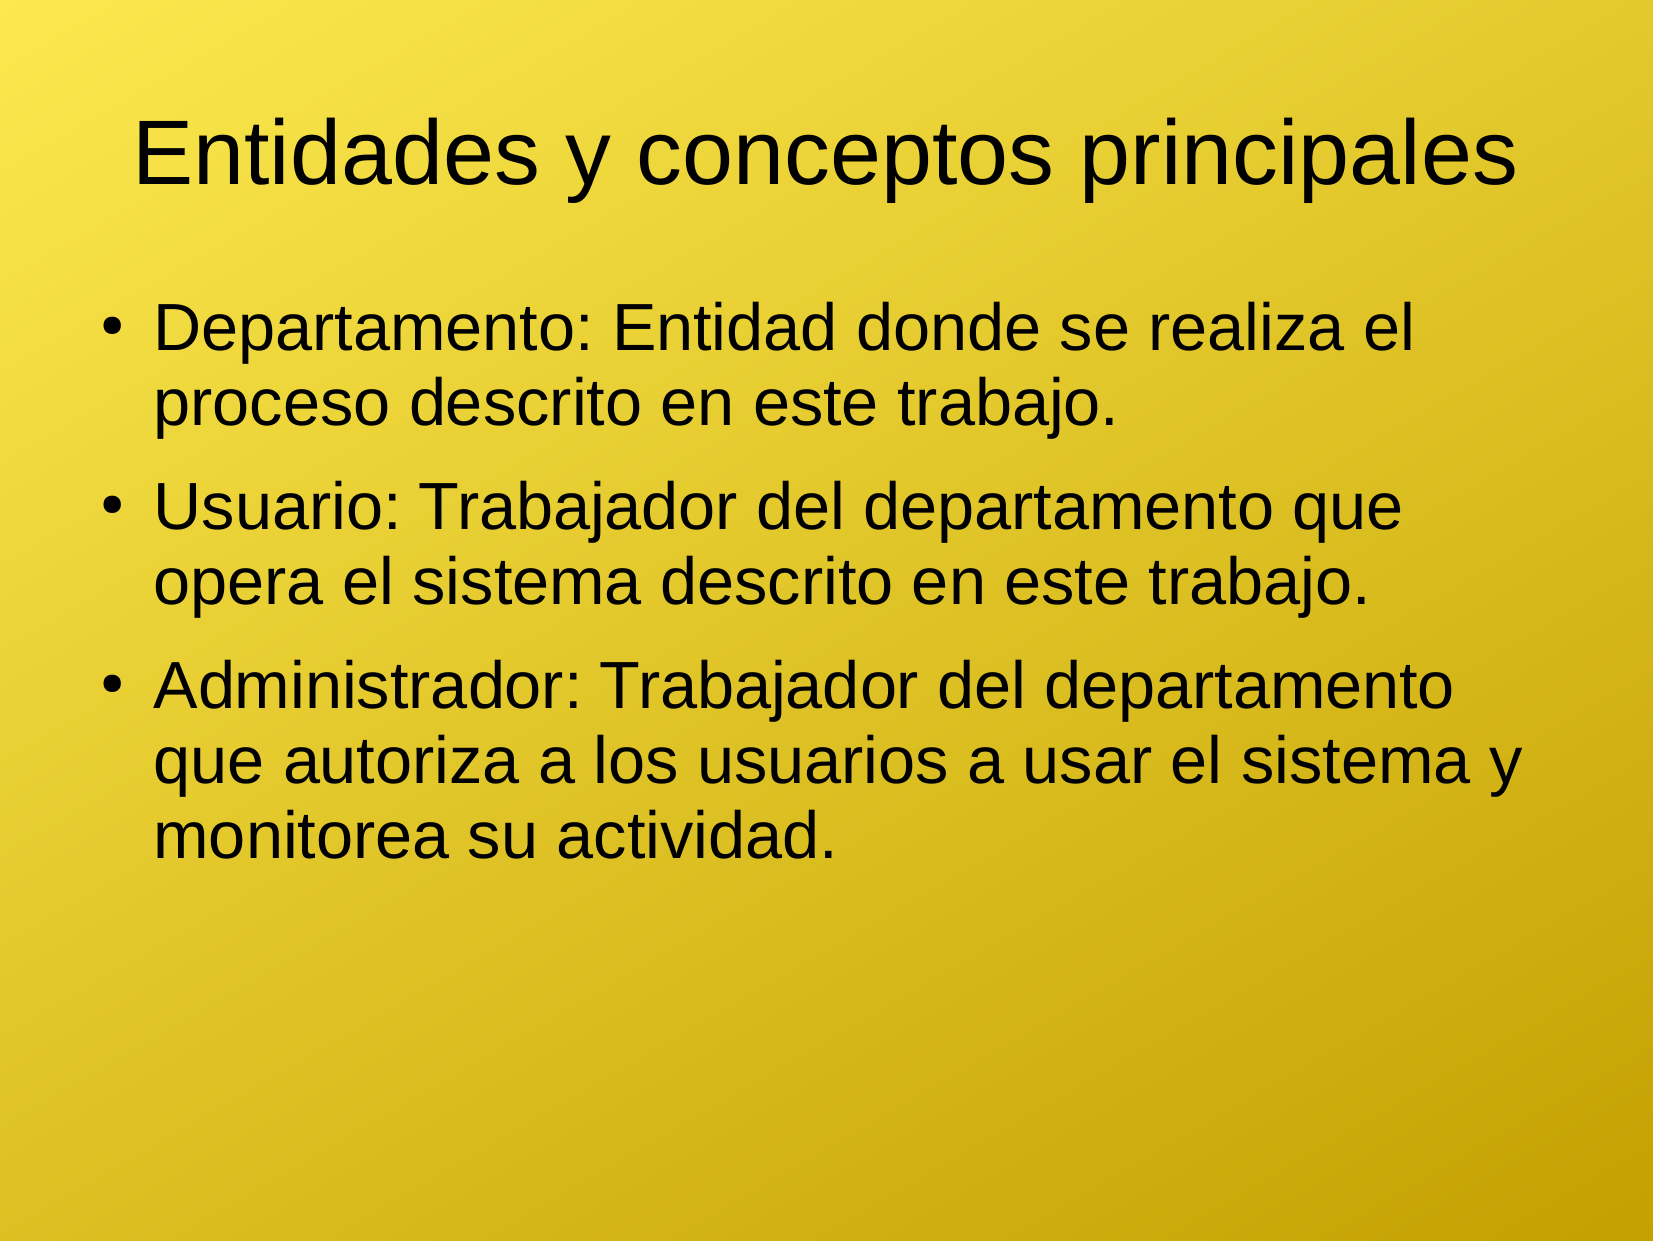

# Entidades y conceptos principales
Departamento: Entidad donde se realiza el proceso descrito en este trabajo.
Usuario: Trabajador del departamento que opera el sistema descrito en este trabajo.
Administrador: Trabajador del departamento que autoriza a los usuarios a usar el sistema y monitorea su actividad.